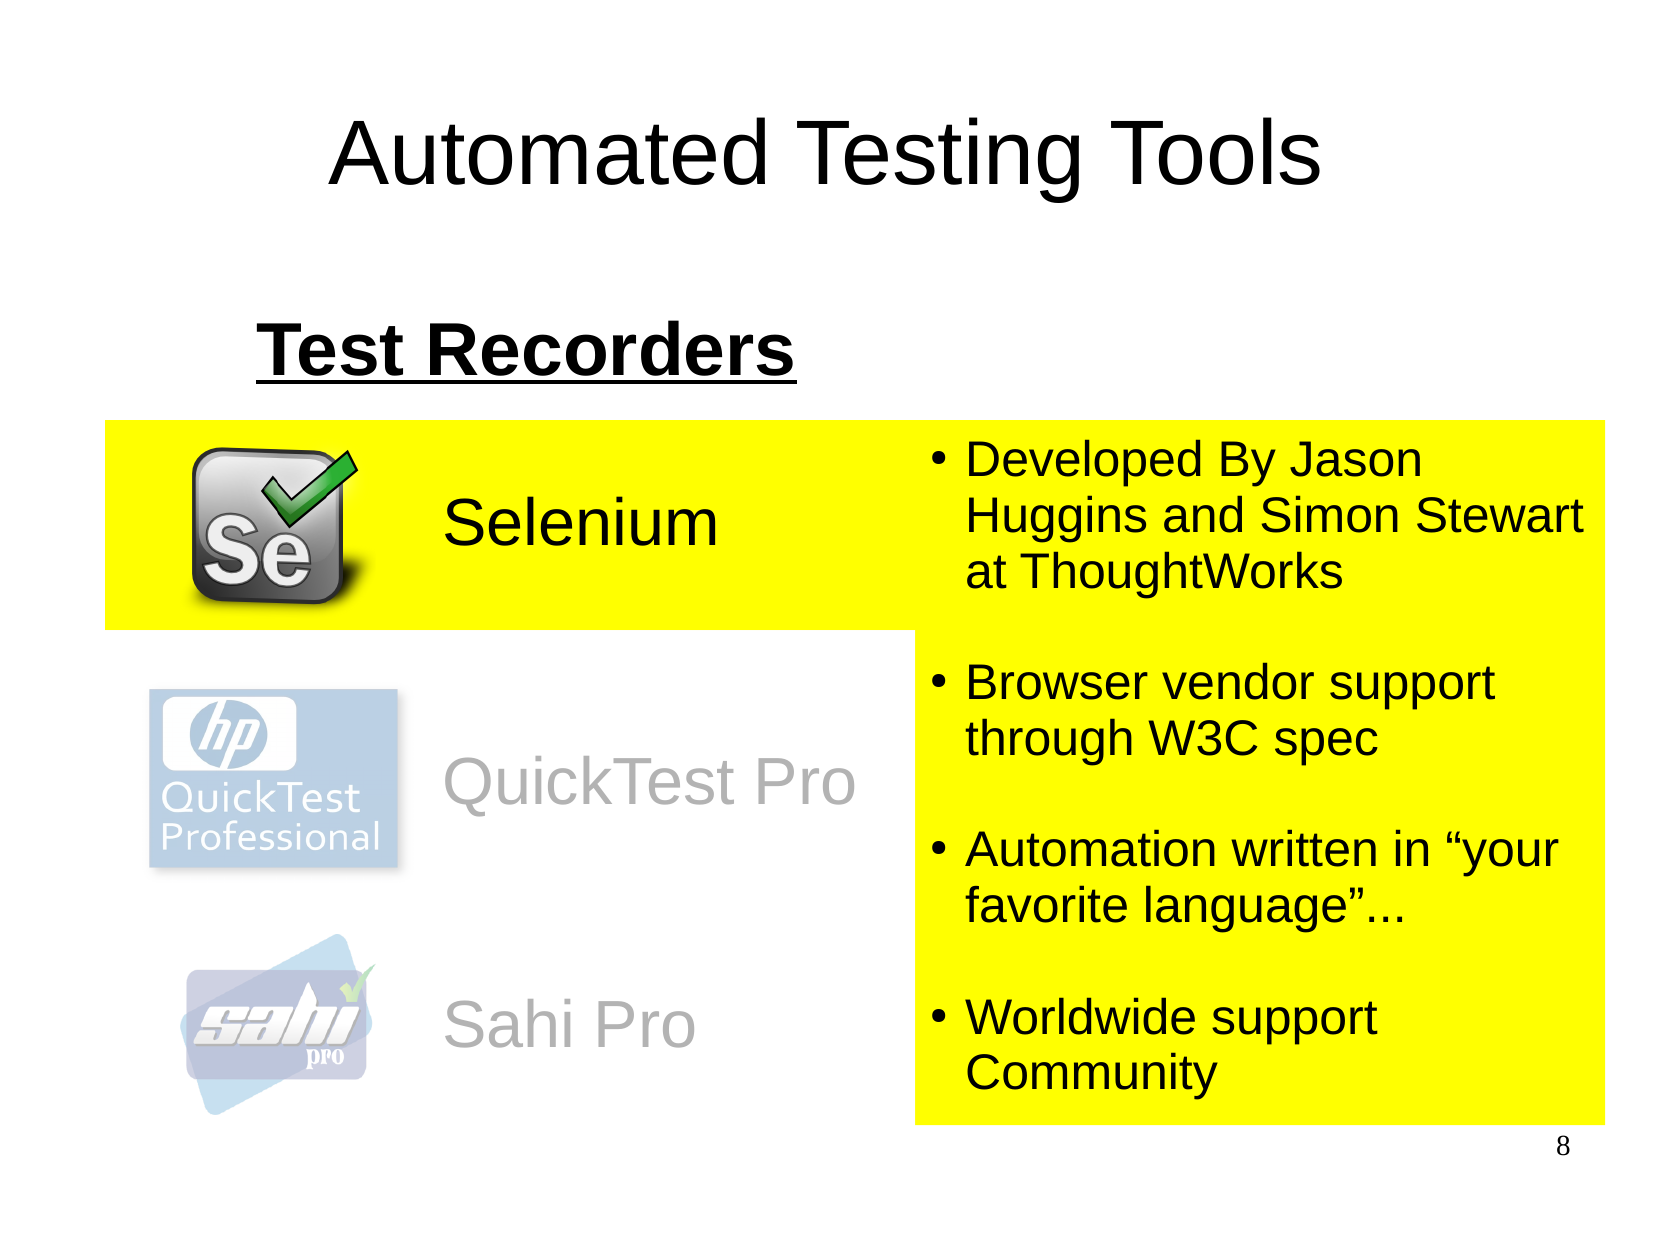

# Automated Testing Tools
Test Recorders
Developed By Jason Huggins and Simon Stewart at ThoughtWorks
Browser vendor support through W3C spec
Automation written in “your favorite language”...
Worldwide support Community
Selenium
QuickTest Pro
Sahi Pro
8